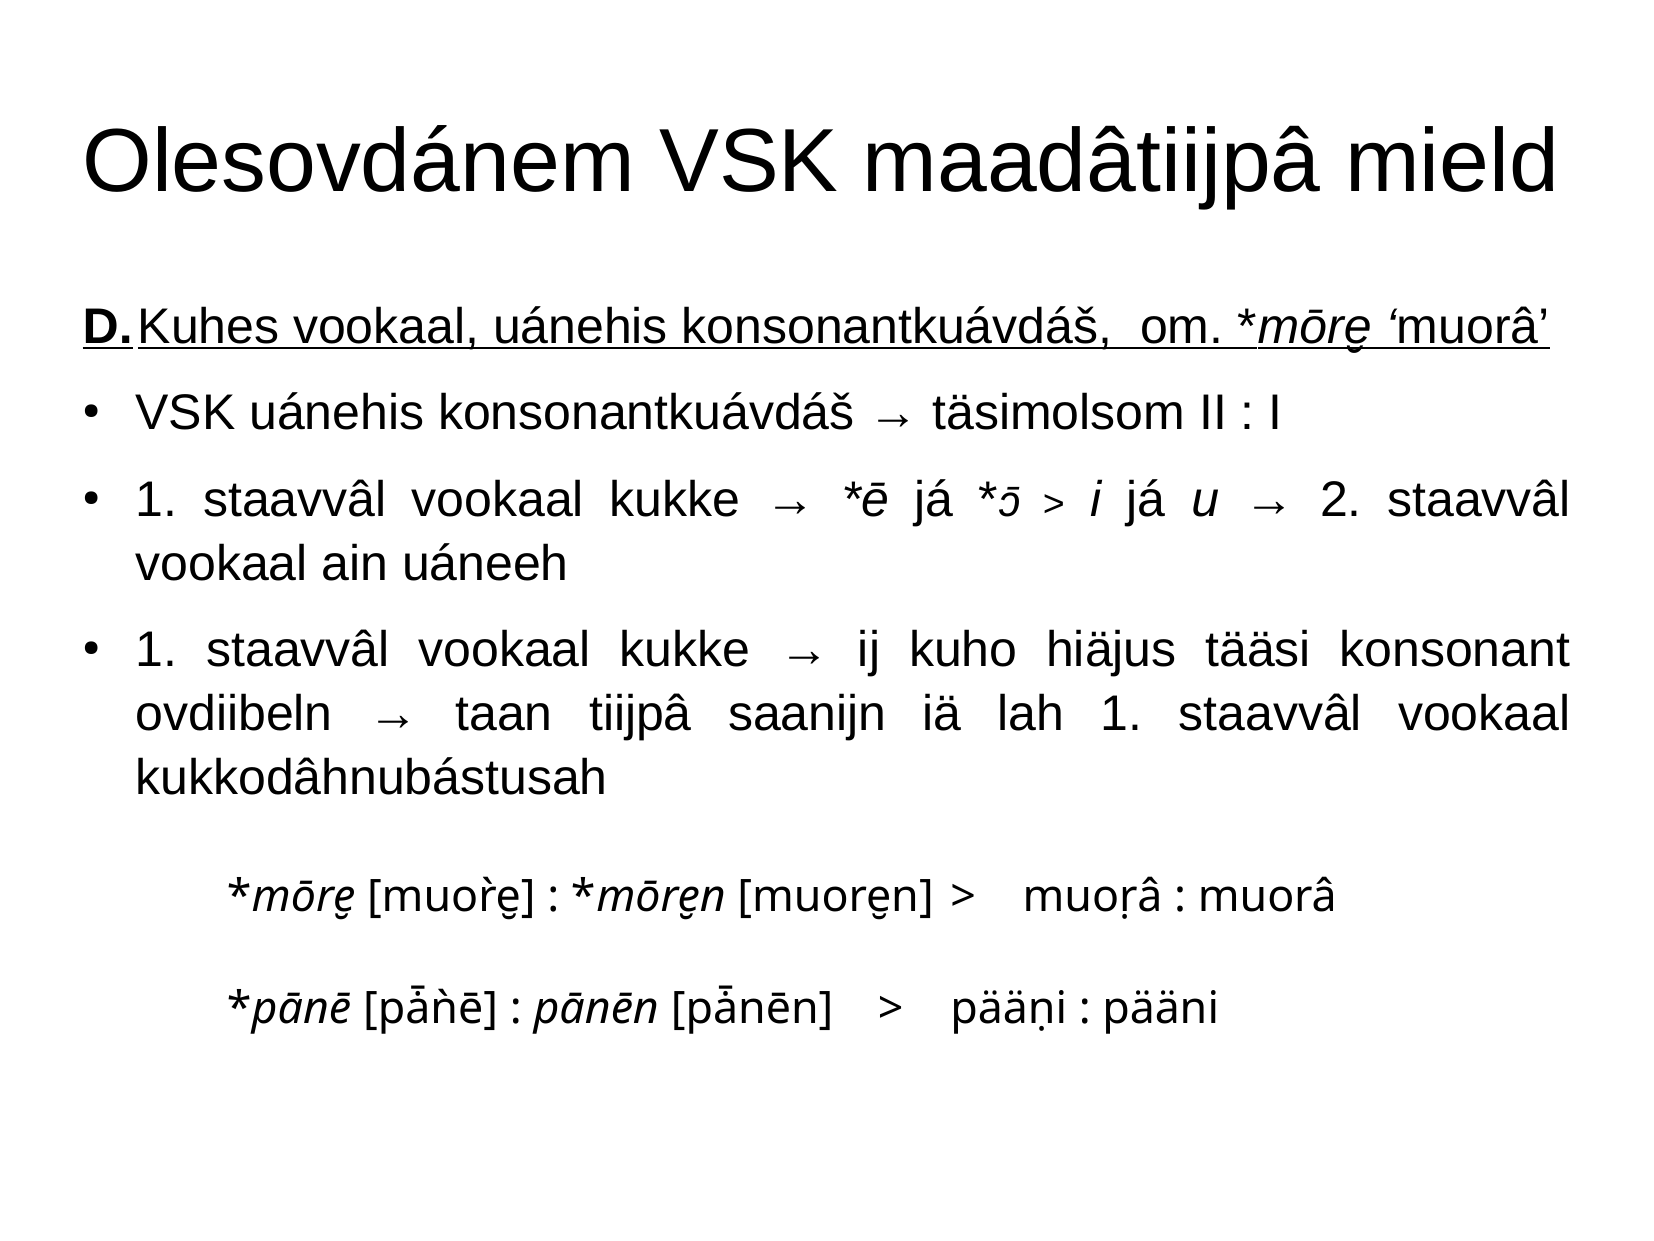

# Olesovdánem VSK maadâtiijpâ mield
D.		Kuhes vookaal, uánehis konsonantkuávdáš, om. *mōre̮ ‘muorâ’
VSK uánehis konsonantkuávdáš → täsimolsom II : I
1. staavvâl vookaal kukke → *ē já *ɔ̄ > i já u → 2. staavvâl vookaal ain uáneeh
1. staavvâl vookaal kukke → ij kuho hiäjus tääsi konsonant ovdiibeln → taan tiijpâ saanijn iä lah 1. staavvâl vookaal kukkodâhnubástusah
*mōre̮ [muor̀e̮] : *mōre̮n [muore̮n]		>		muoṛâ : muorâ
*pānē [pǡǹē] : pānēn [pǡnēn]			>		pääṇi : pääni